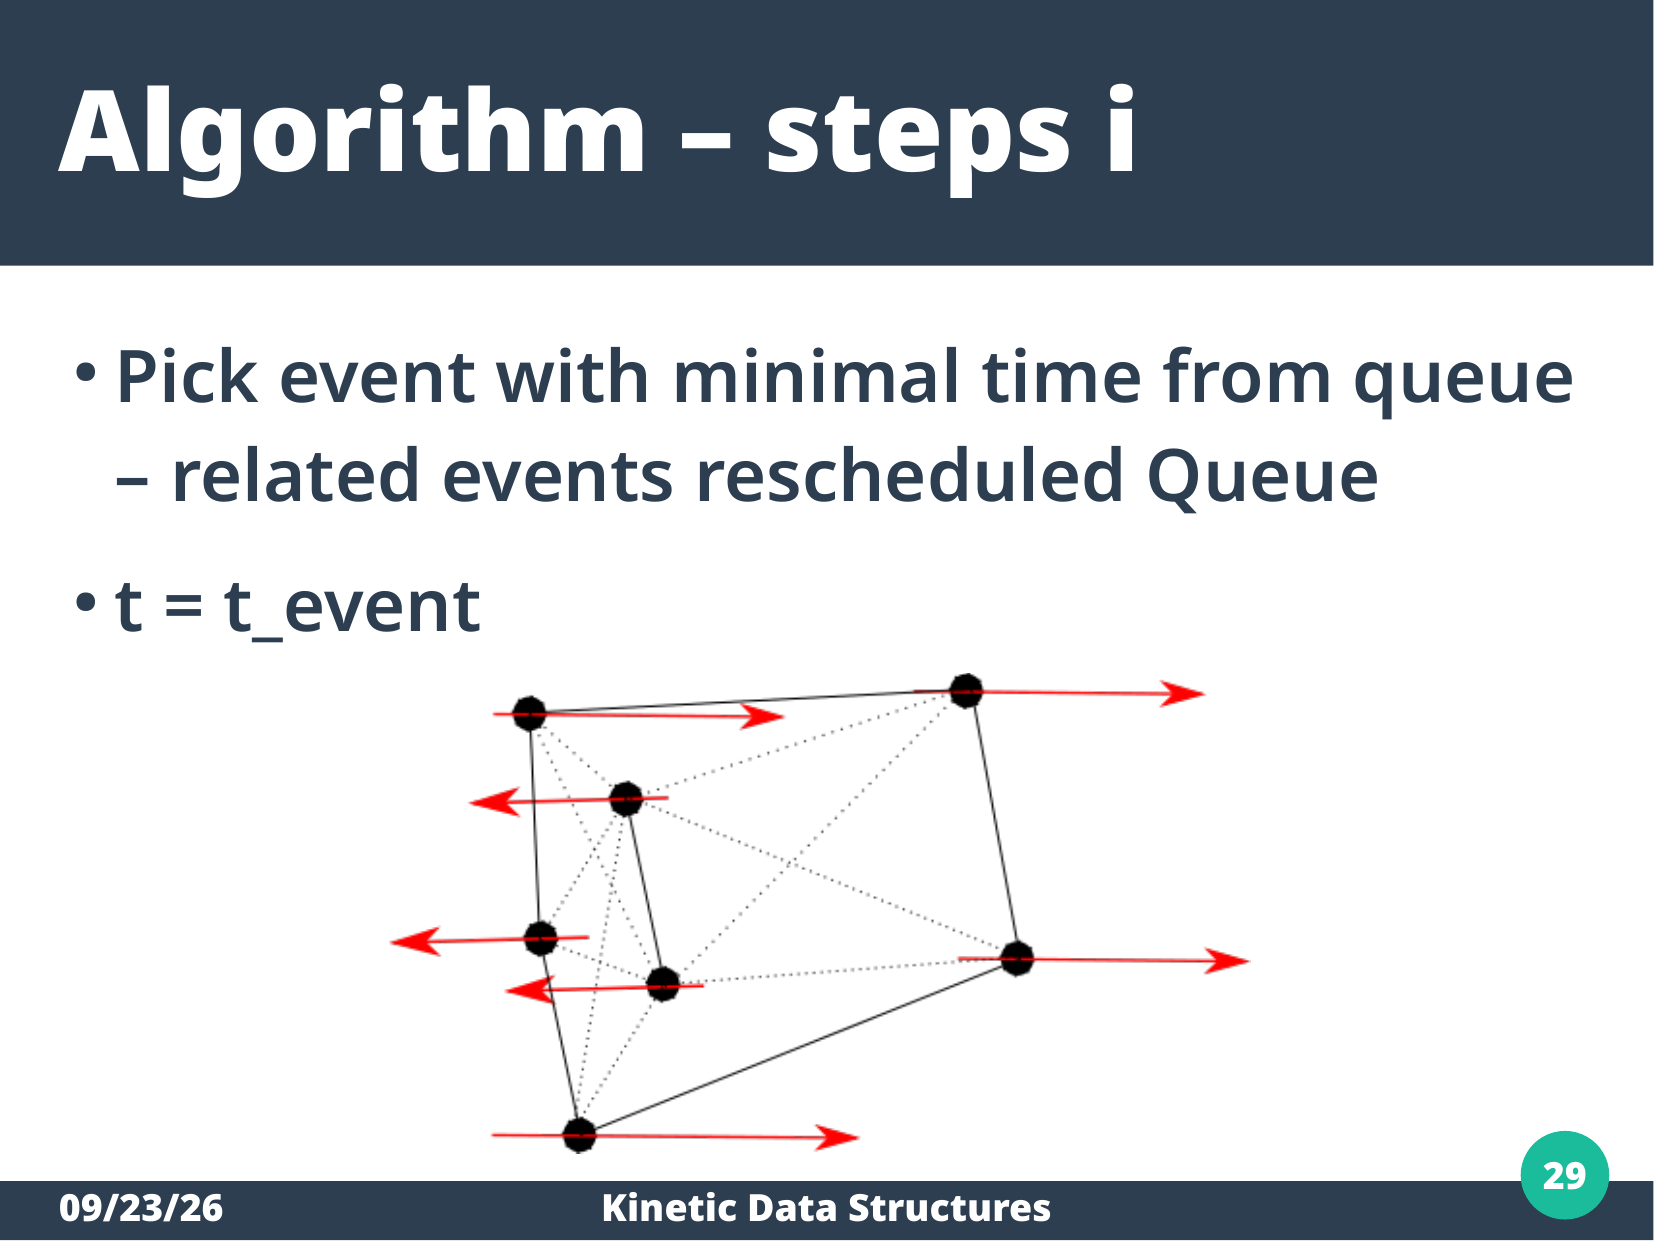

# Algorithm – steps i
Pick event with minimal time from queue – related events rescheduled Queue
t = t_event
29
Kinetic Data Structures